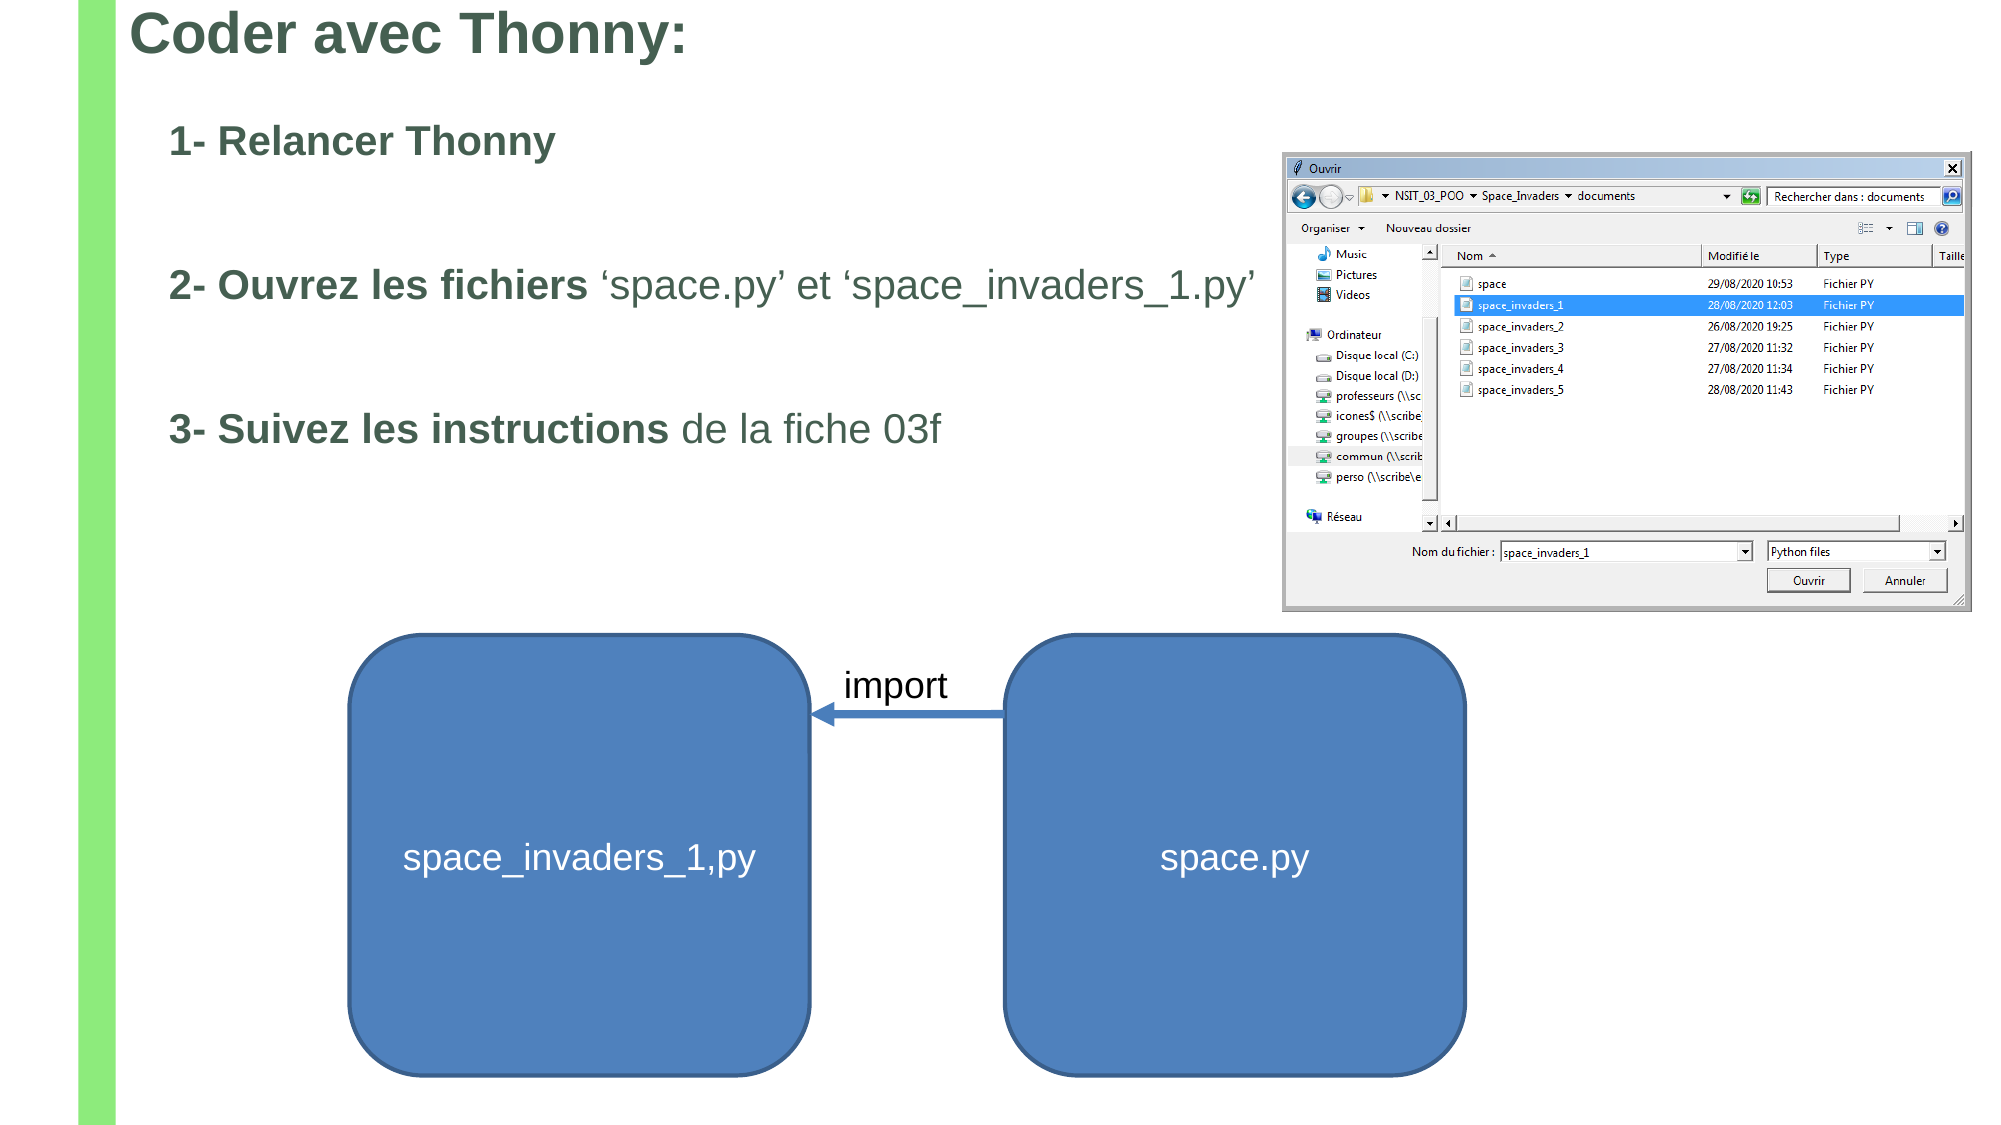

Coder avec Thonny:
1- Relancer Thonny
2- Ouvrez les fichiers ‘space.py’ et ‘space_invaders_1.py’
3- Suivez les instructions de la fiche 03f
space_invaders_1,py
space.py
import